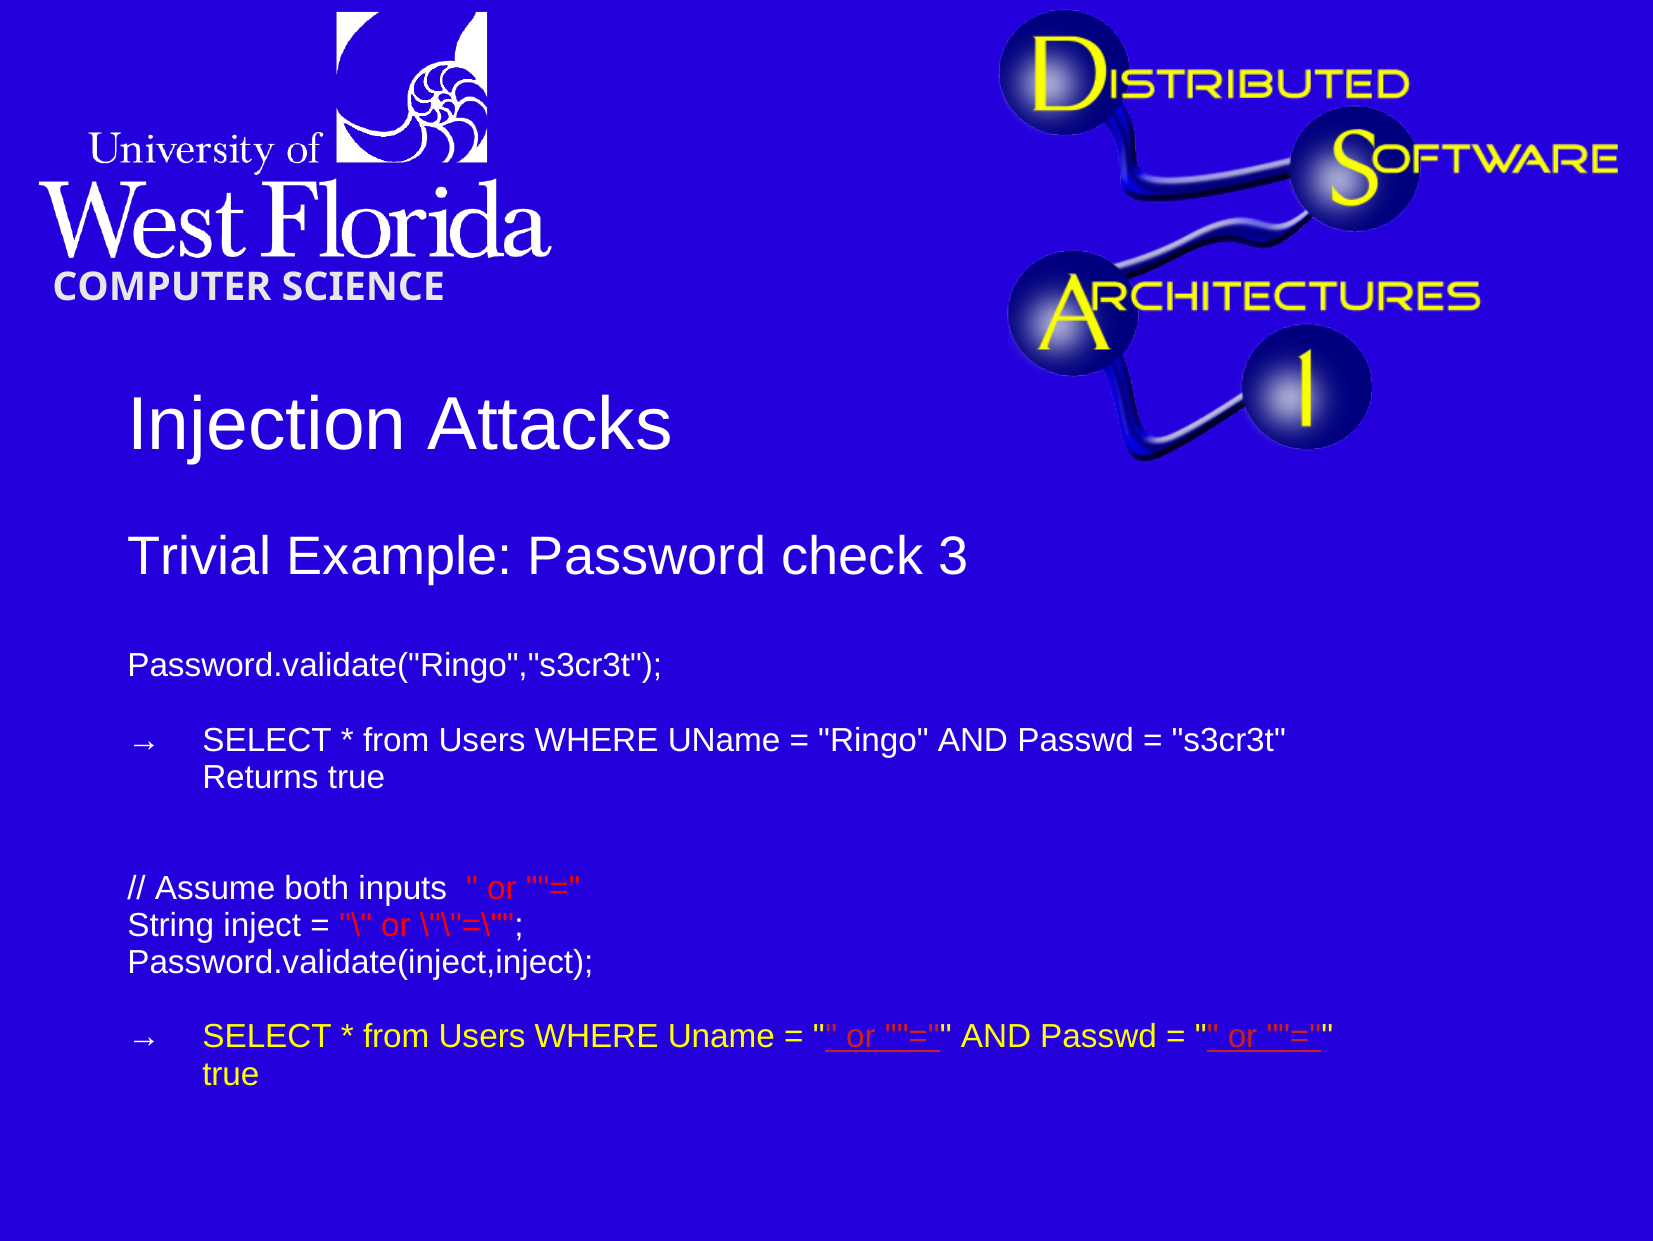

COMPUTER SCIENCE
Injection Attacks
Trivial Example: Password check 3
Password.validate("Ringo","s3cr3t");
→ 	SELECT * from Users WHERE UName = "Ringo" AND Passwd = "s3cr3t"
	Returns true
// Assume both inputs " or ""="
String inject = "\" or \"\"=\"";
Password.validate(inject,inject);
→ 	SELECT * from Users WHERE Uname = "" or ""="" AND Passwd = "" or ""=""
	true